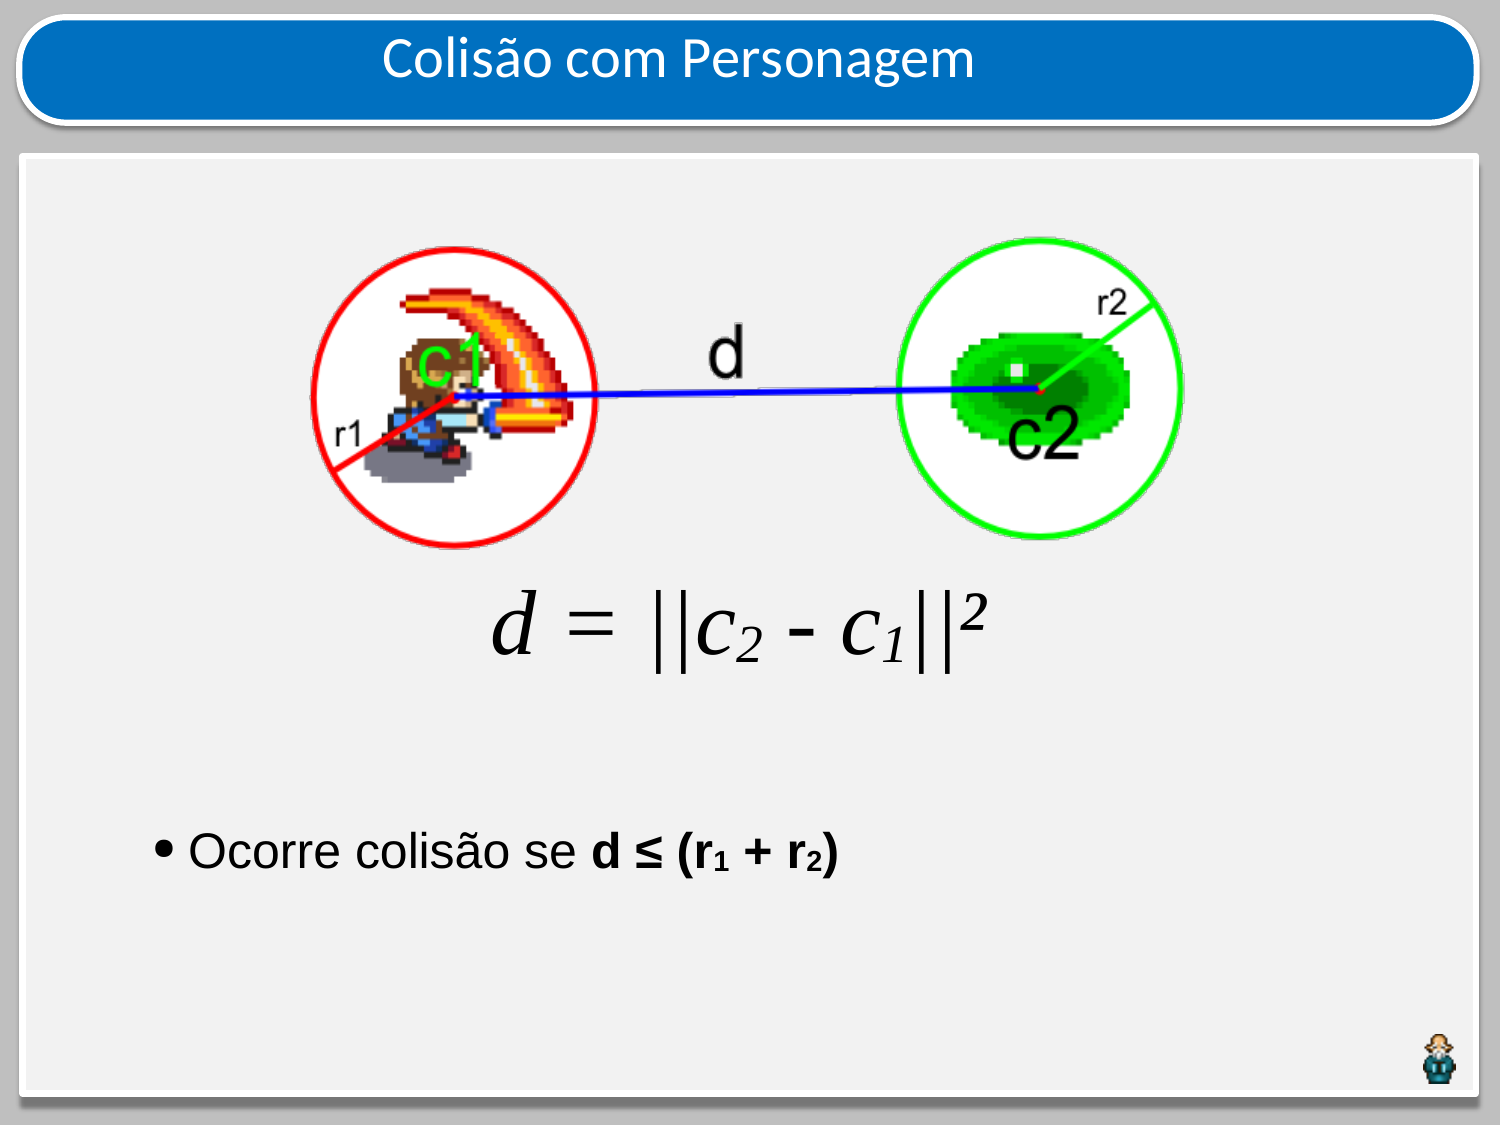

Colisão com Personagem
d = ||c2 - c1||²
Ocorre colisão se d ≤ (r1 + r2)